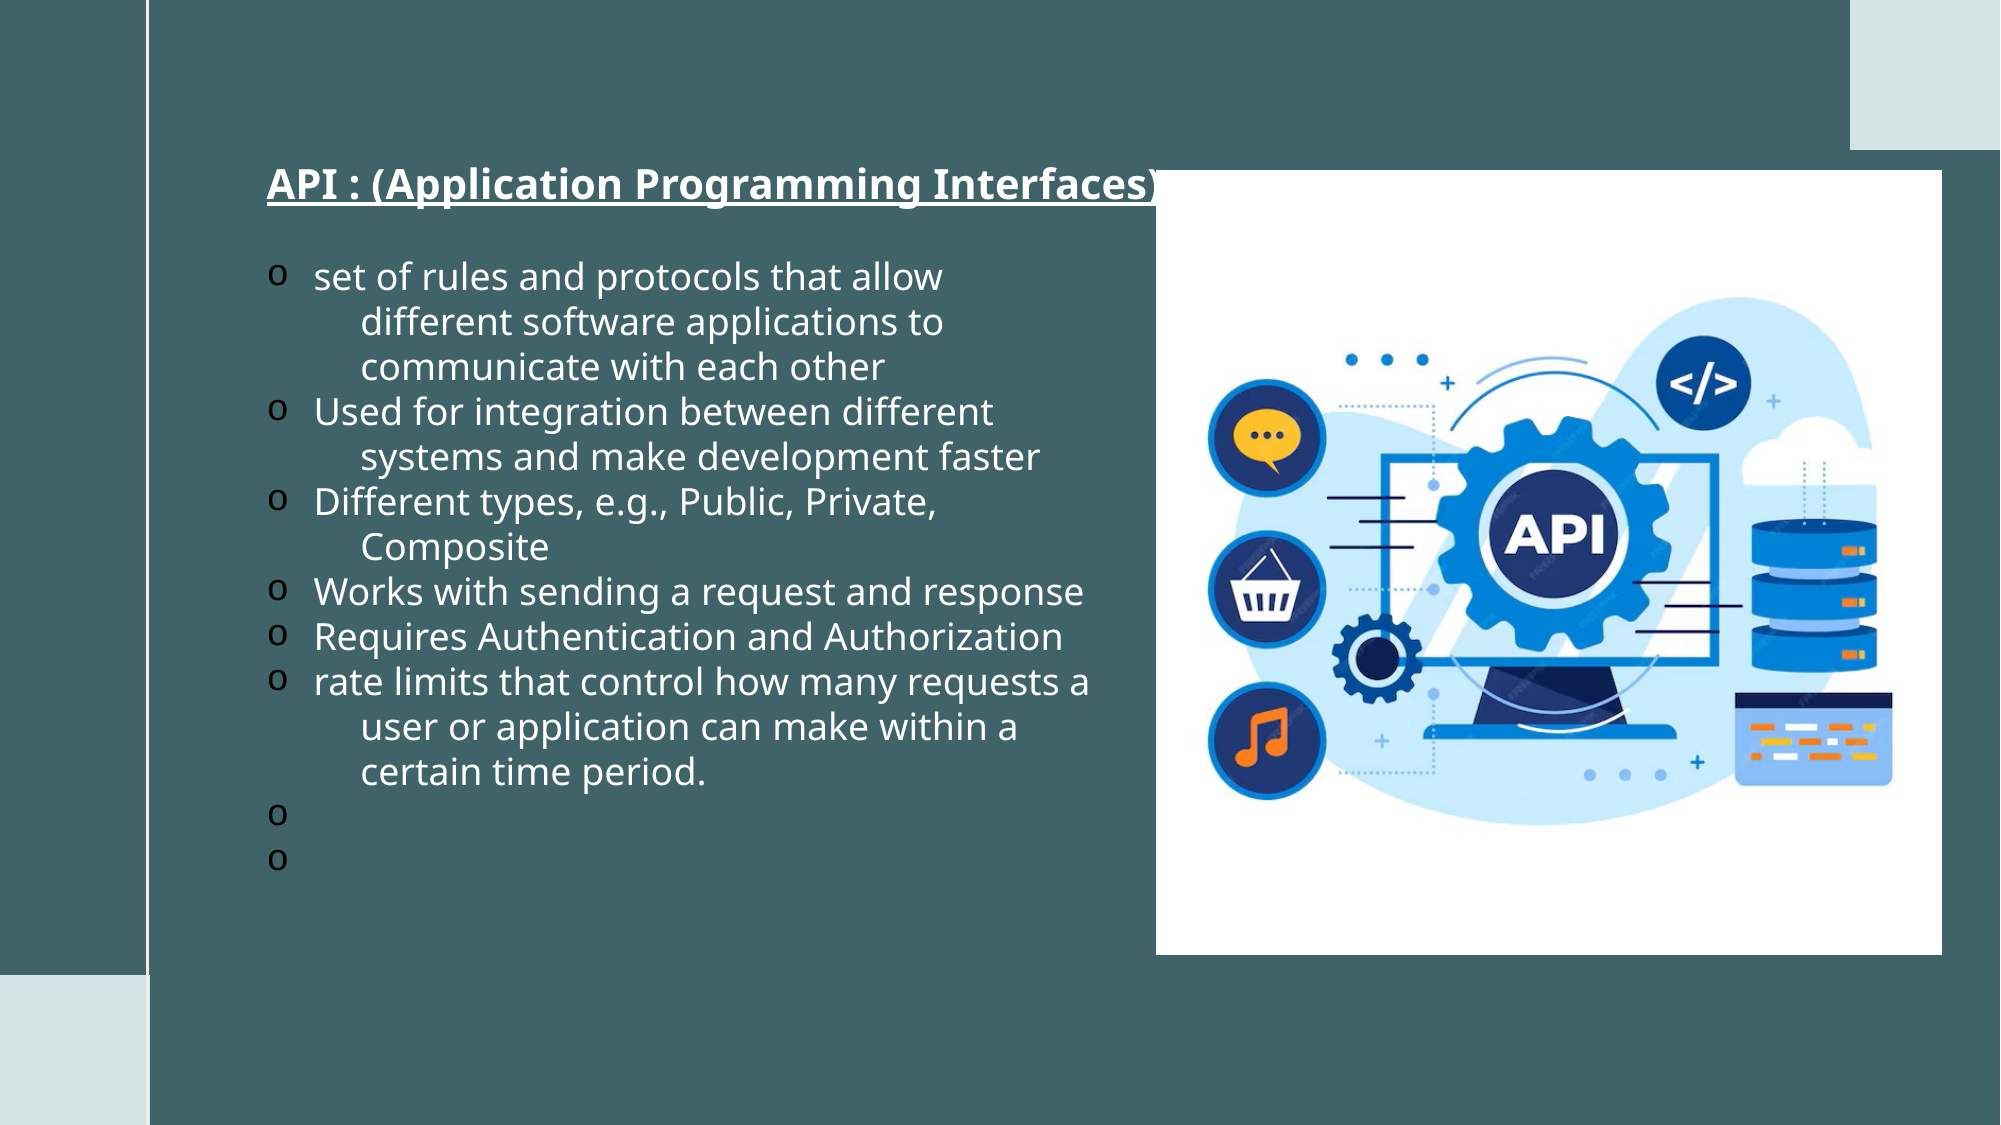

API : (Application Programming Interfaces)
set of rules and protocols that allow different software applications to communicate with each other
Used for integration between different systems and make development faster
Different types, e.g., Public, Private, Composite
Works with sending a request and response
Requires Authentication and Authorization
rate limits that control how many requests a user or application can make within a certain time period.
3